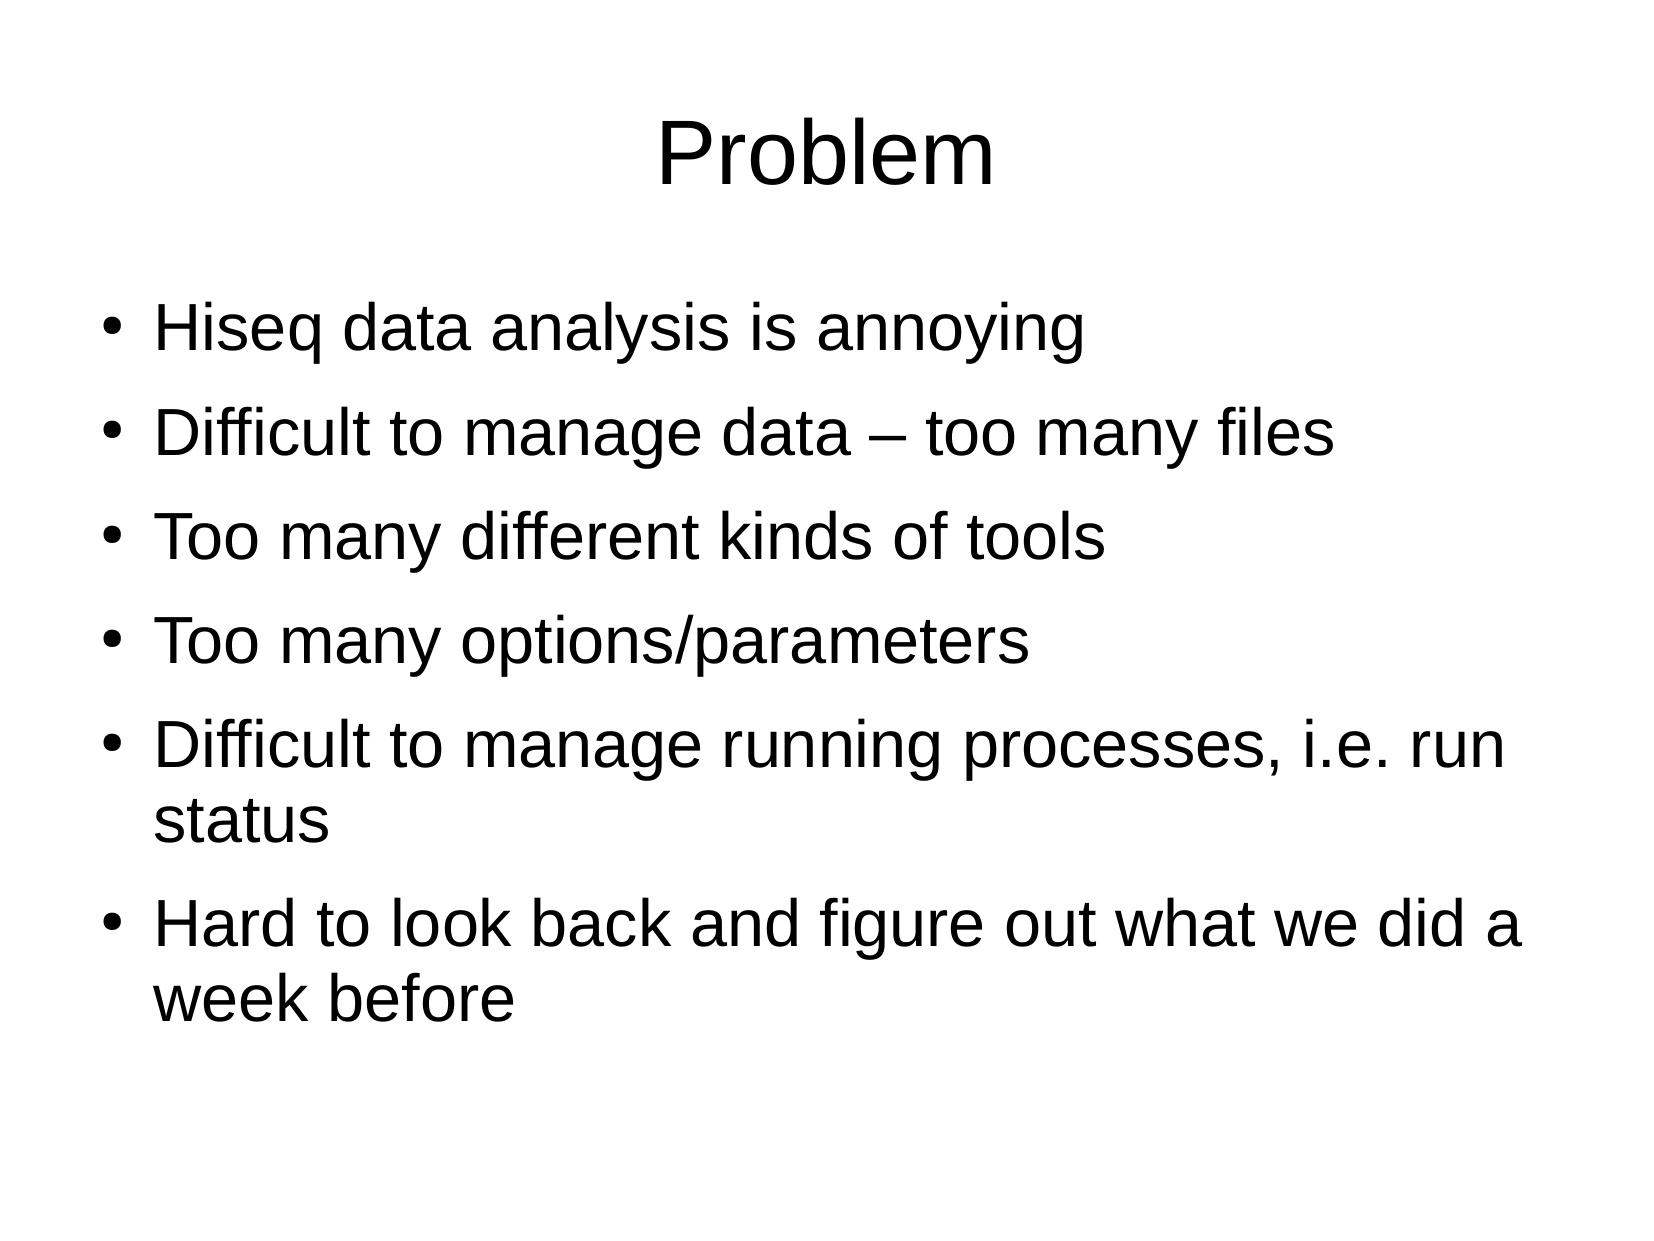

# Problem
Hiseq data analysis is annoying
Difficult to manage data – too many files
Too many different kinds of tools
Too many options/parameters
Difficult to manage running processes, i.e. run status
Hard to look back and figure out what we did a week before